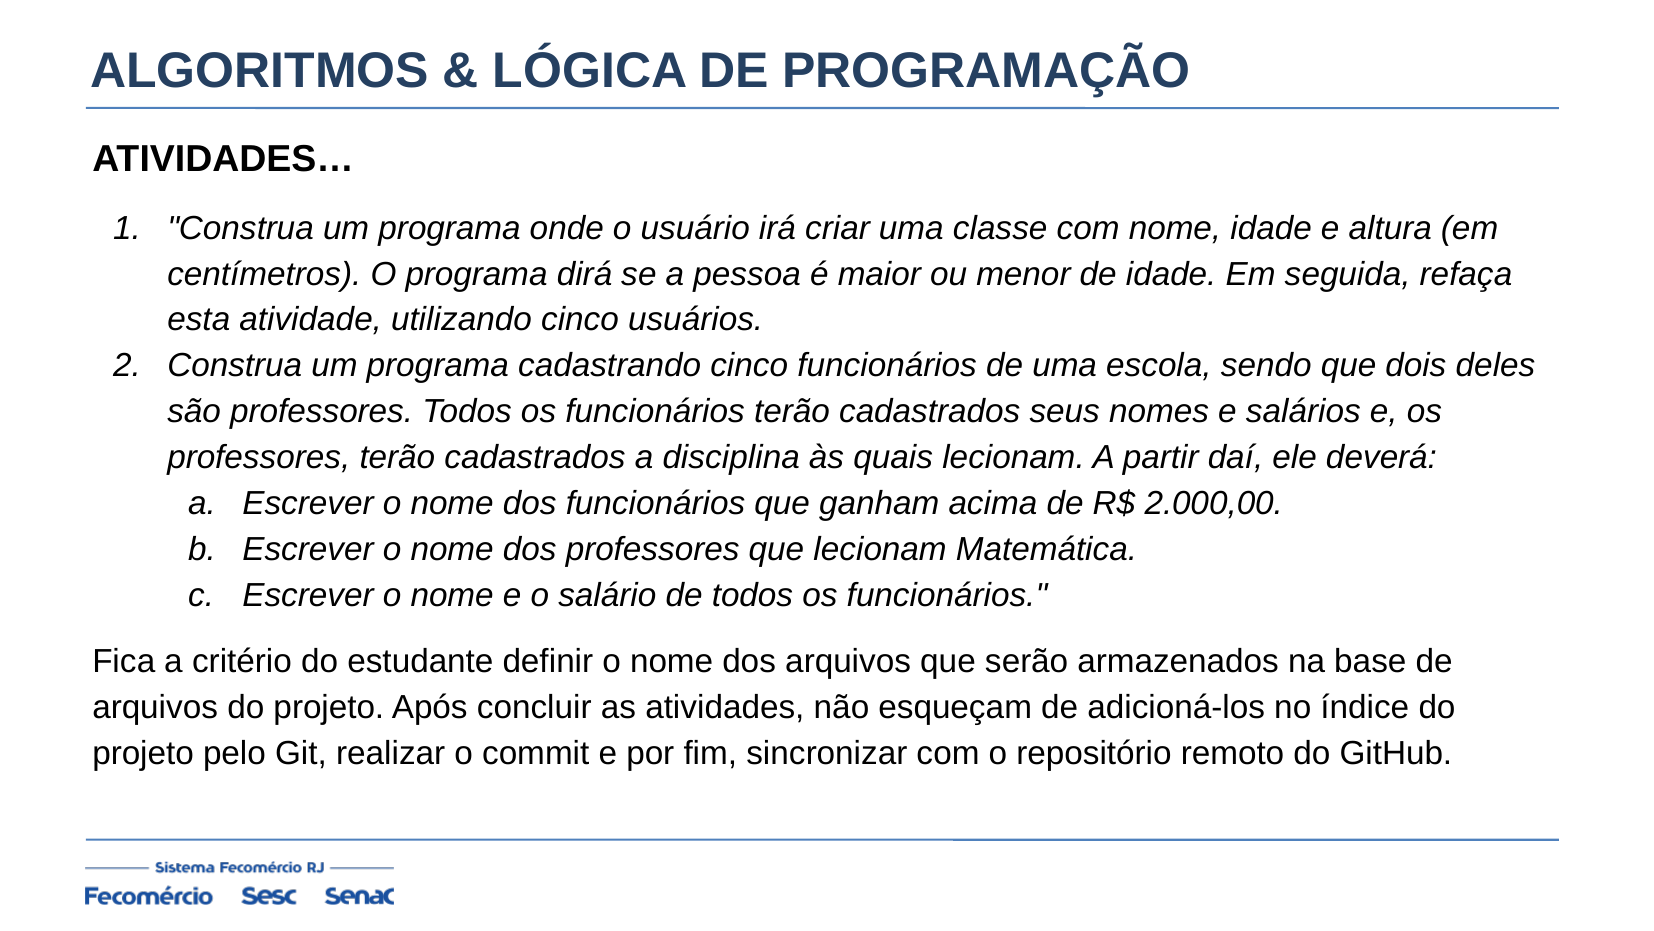

ALGORITMOS & LÓGICA DE PROGRAMAÇÃO
ATIVIDADES…
"Construa um programa onde o usuário irá criar uma classe com nome, idade e altura (em centímetros). O programa dirá se a pessoa é maior ou menor de idade. Em seguida, refaça esta atividade, utilizando cinco usuários.
Construa um programa cadastrando cinco funcionários de uma escola, sendo que dois deles são professores. Todos os funcionários terão cadastrados seus nomes e salários e, os professores, terão cadastrados a disciplina às quais lecionam. A partir daí, ele deverá:
Escrever o nome dos funcionários que ganham acima de R$ 2.000,00.
Escrever o nome dos professores que lecionam Matemática.
Escrever o nome e o salário de todos os funcionários."
Fica a critério do estudante definir o nome dos arquivos que serão armazenados na base de arquivos do projeto. Após concluir as atividades, não esqueçam de adicioná-los no índice do projeto pelo Git, realizar o commit e por fim, sincronizar com o repositório remoto do GitHub.